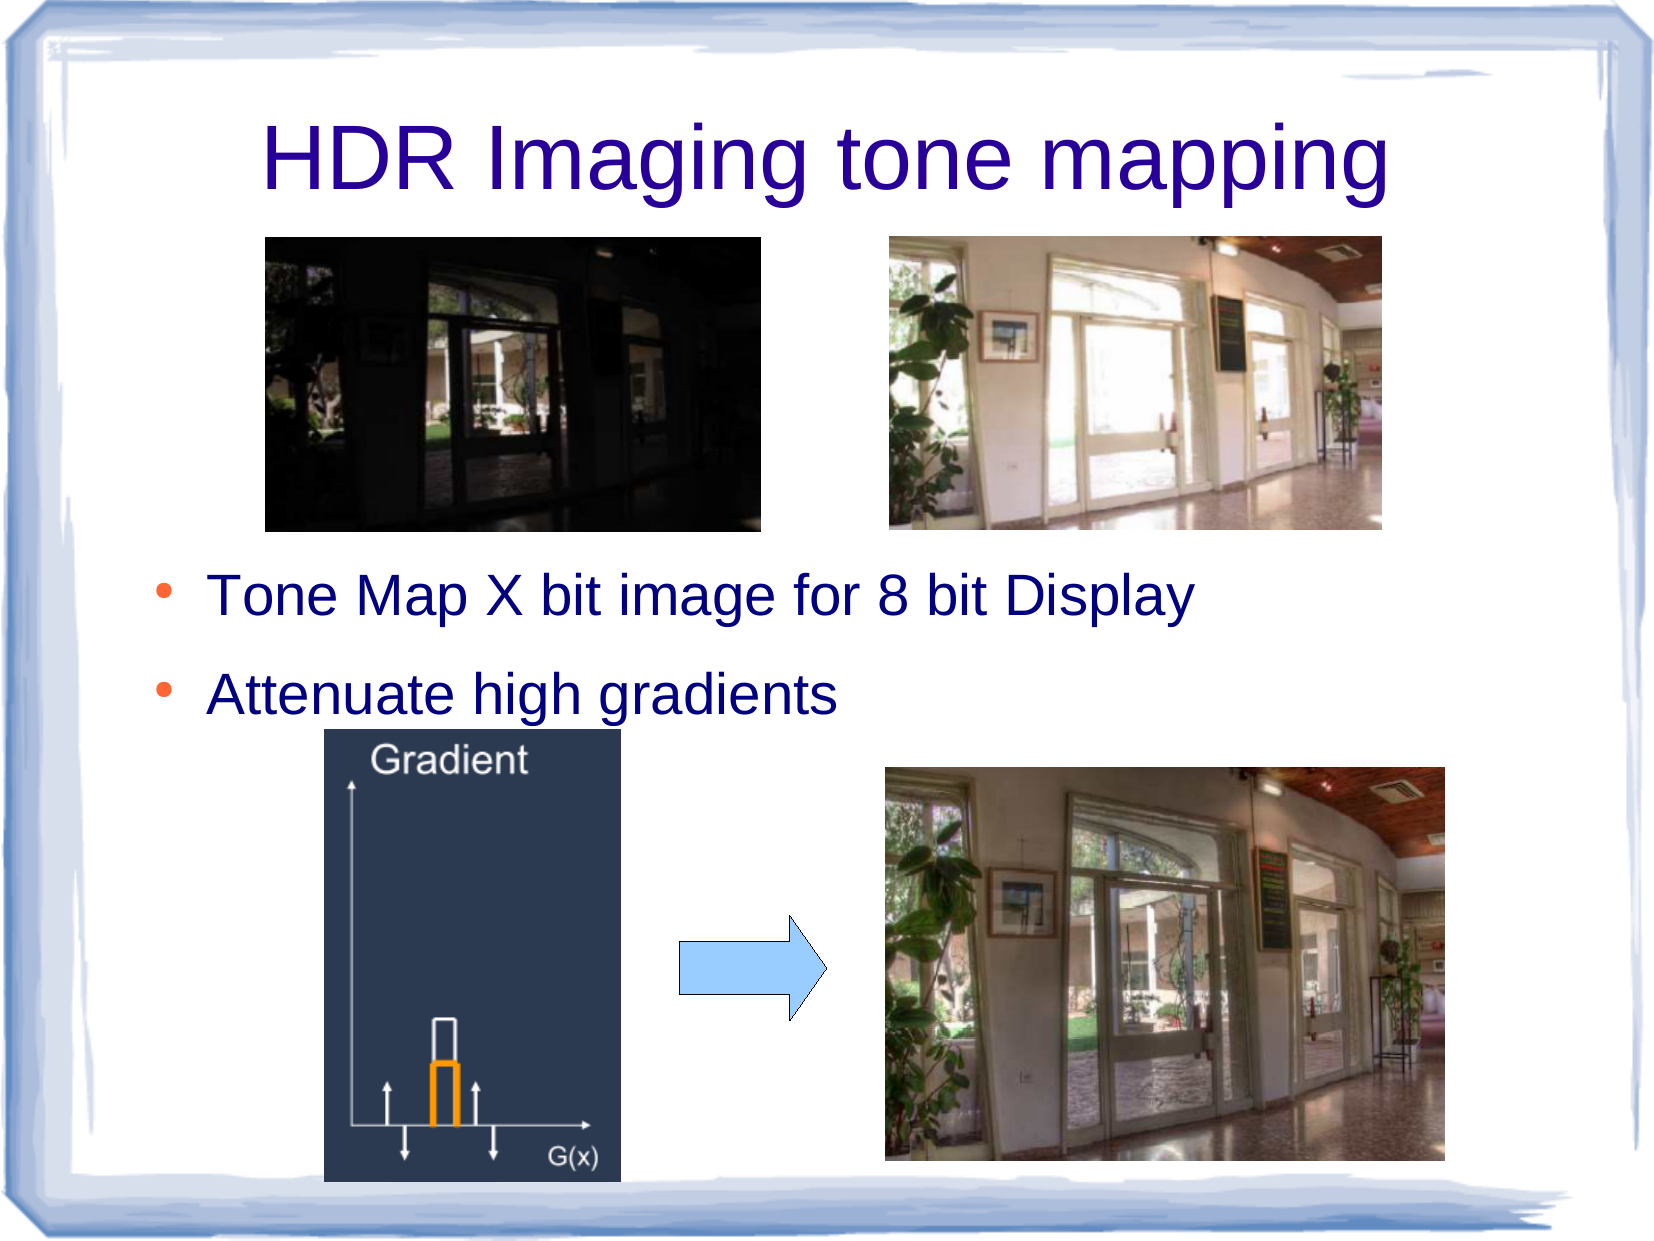

# HDR Imaging tone mapping
Tone Map X bit image for 8 bit Display
Attenuate high gradients